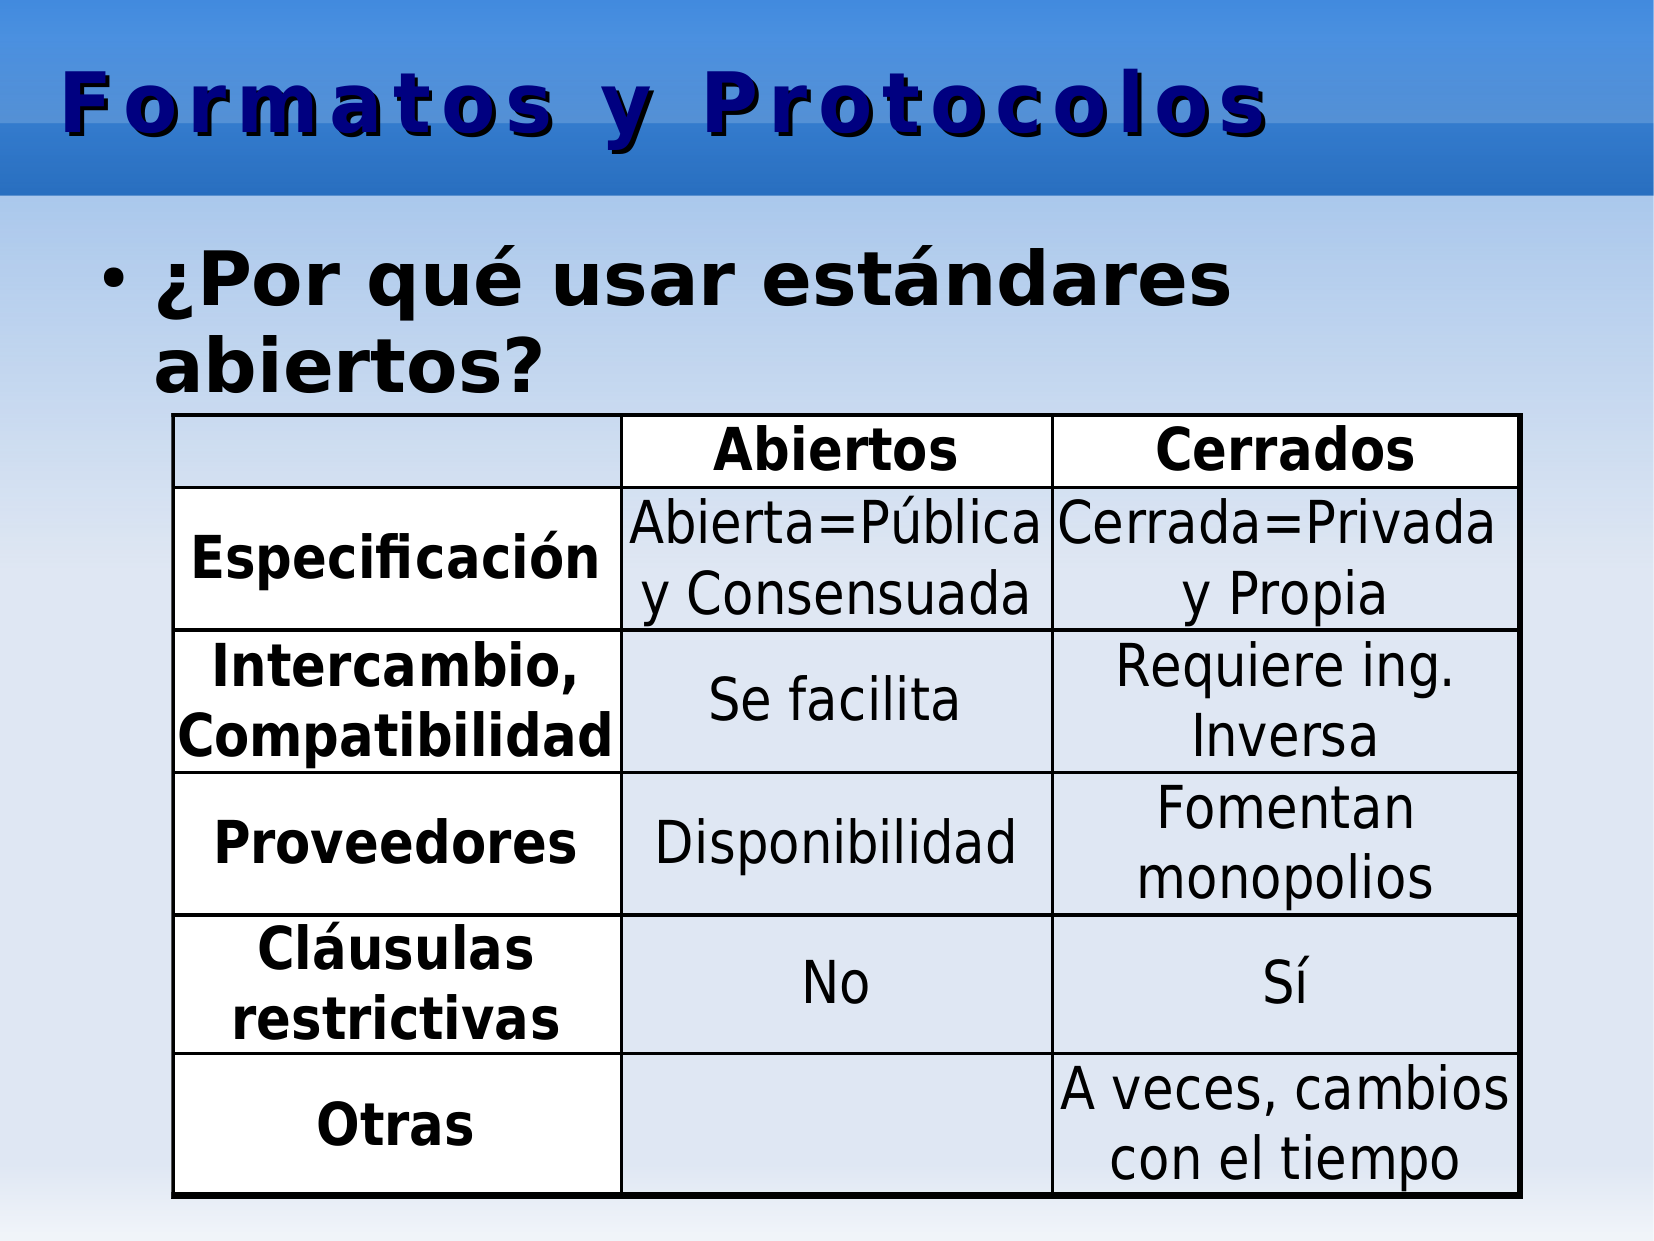

Formatos y Protocolos
# ¿Por qué usar estándares abiertos?